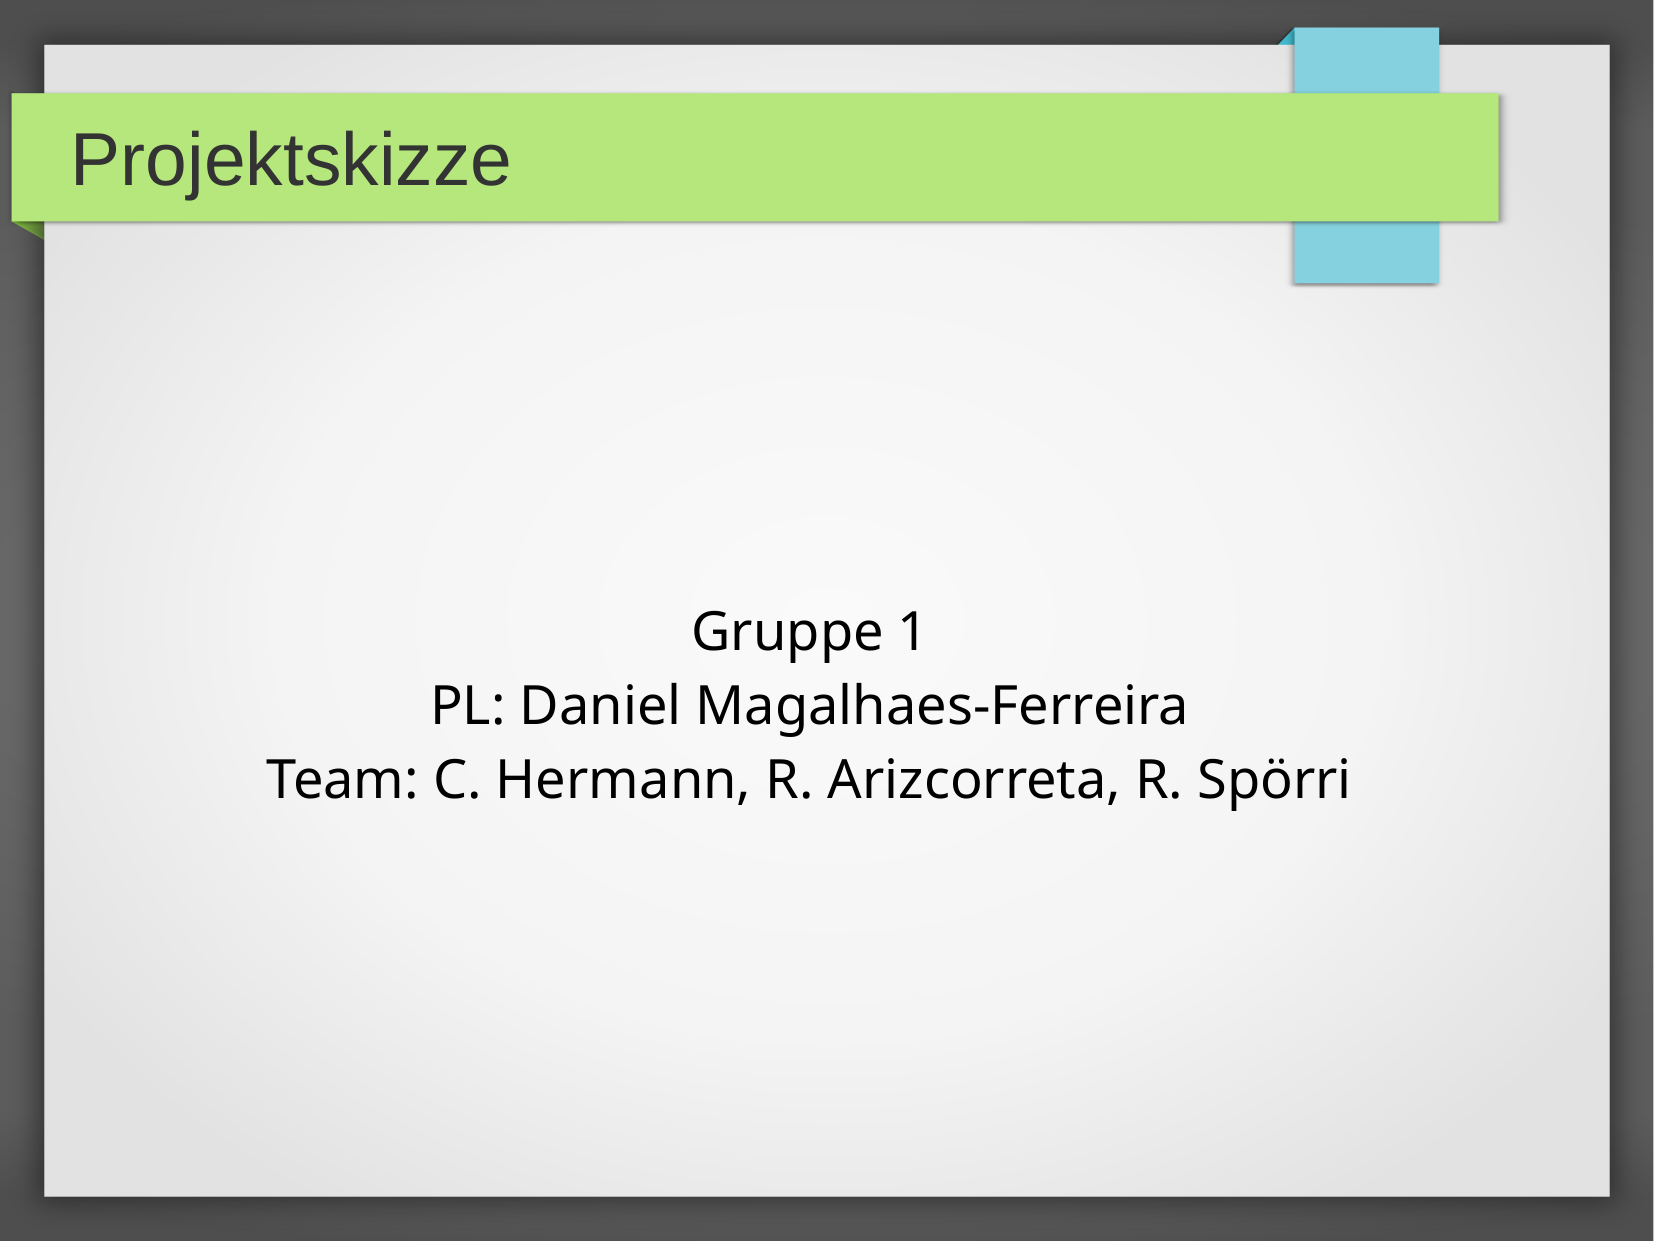

# Projektskizze
Gruppe 1
PL: Daniel Magalhaes-Ferreira
Team: C. Hermann, R. Arizcorreta, R. Spörri